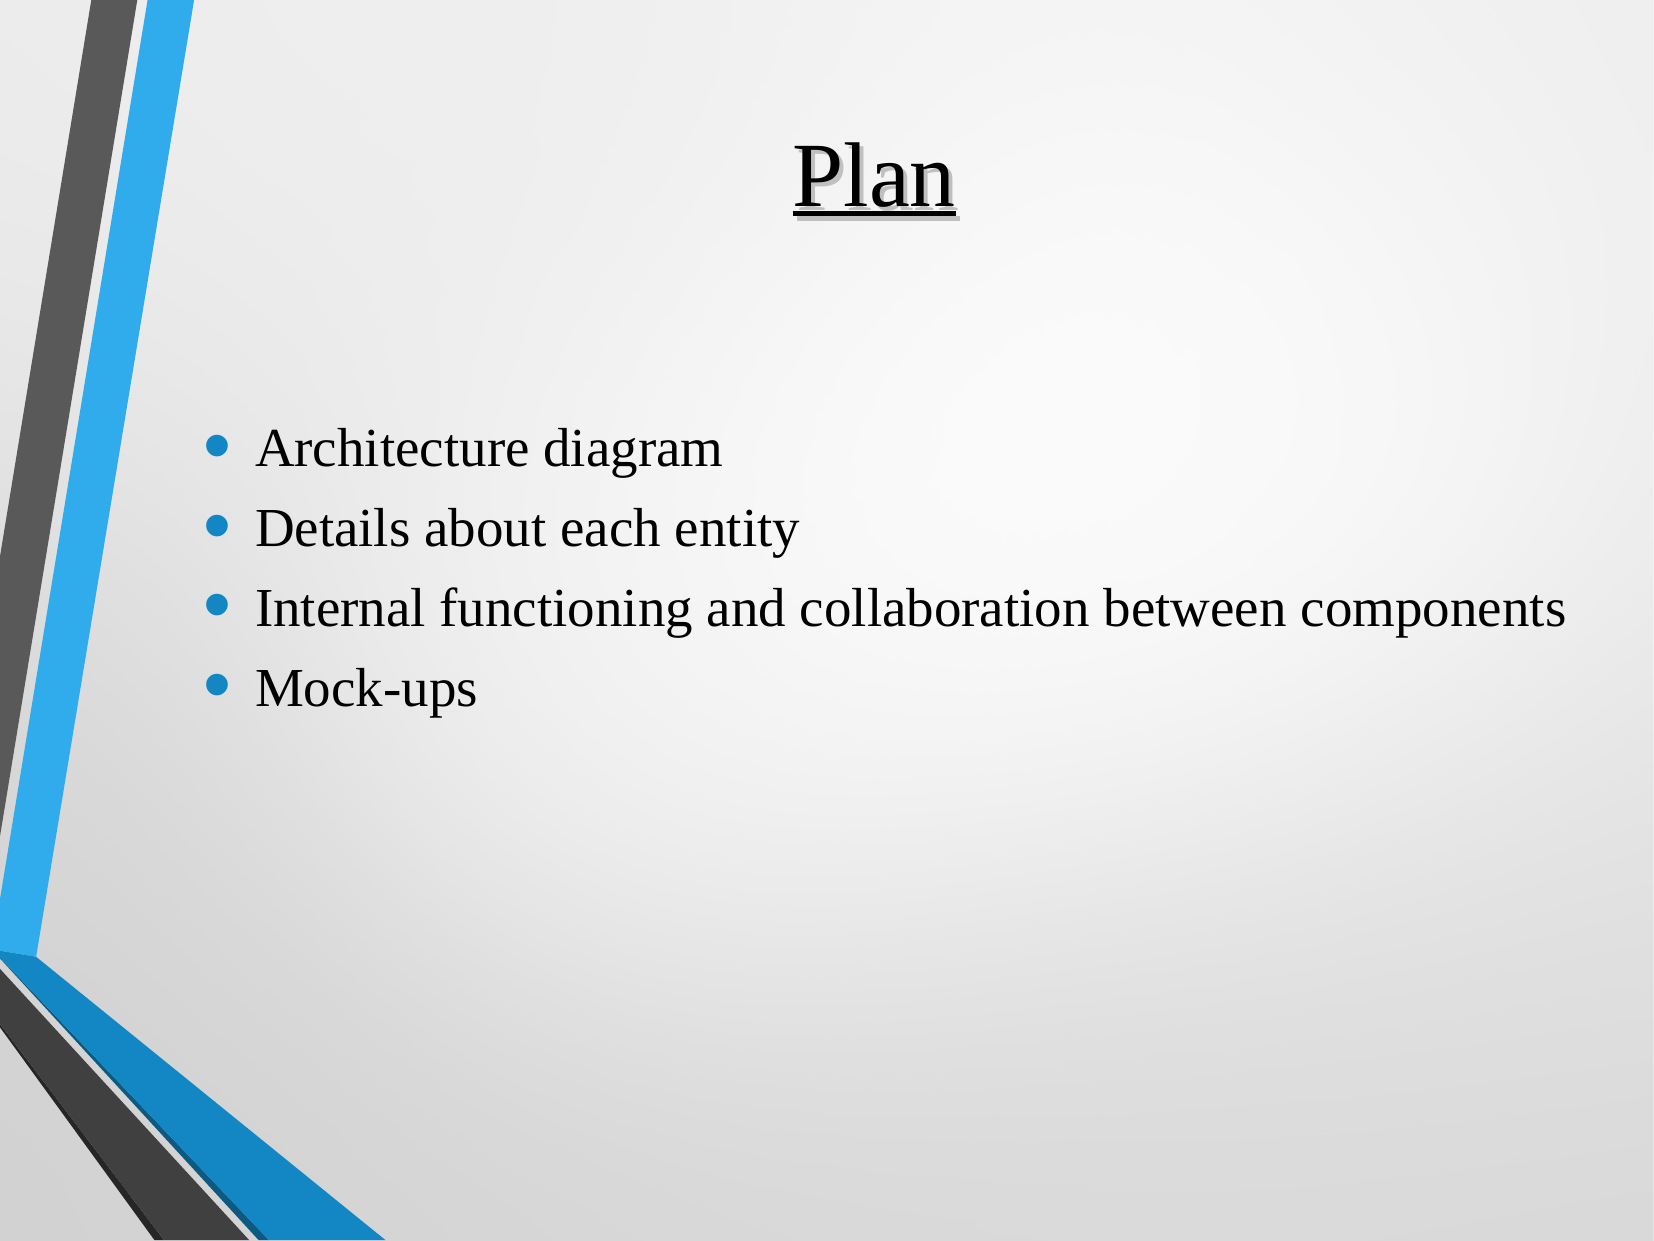

# Plan
Architecture diagram
Details about each entity
Internal functioning and collaboration between components
Mock-ups